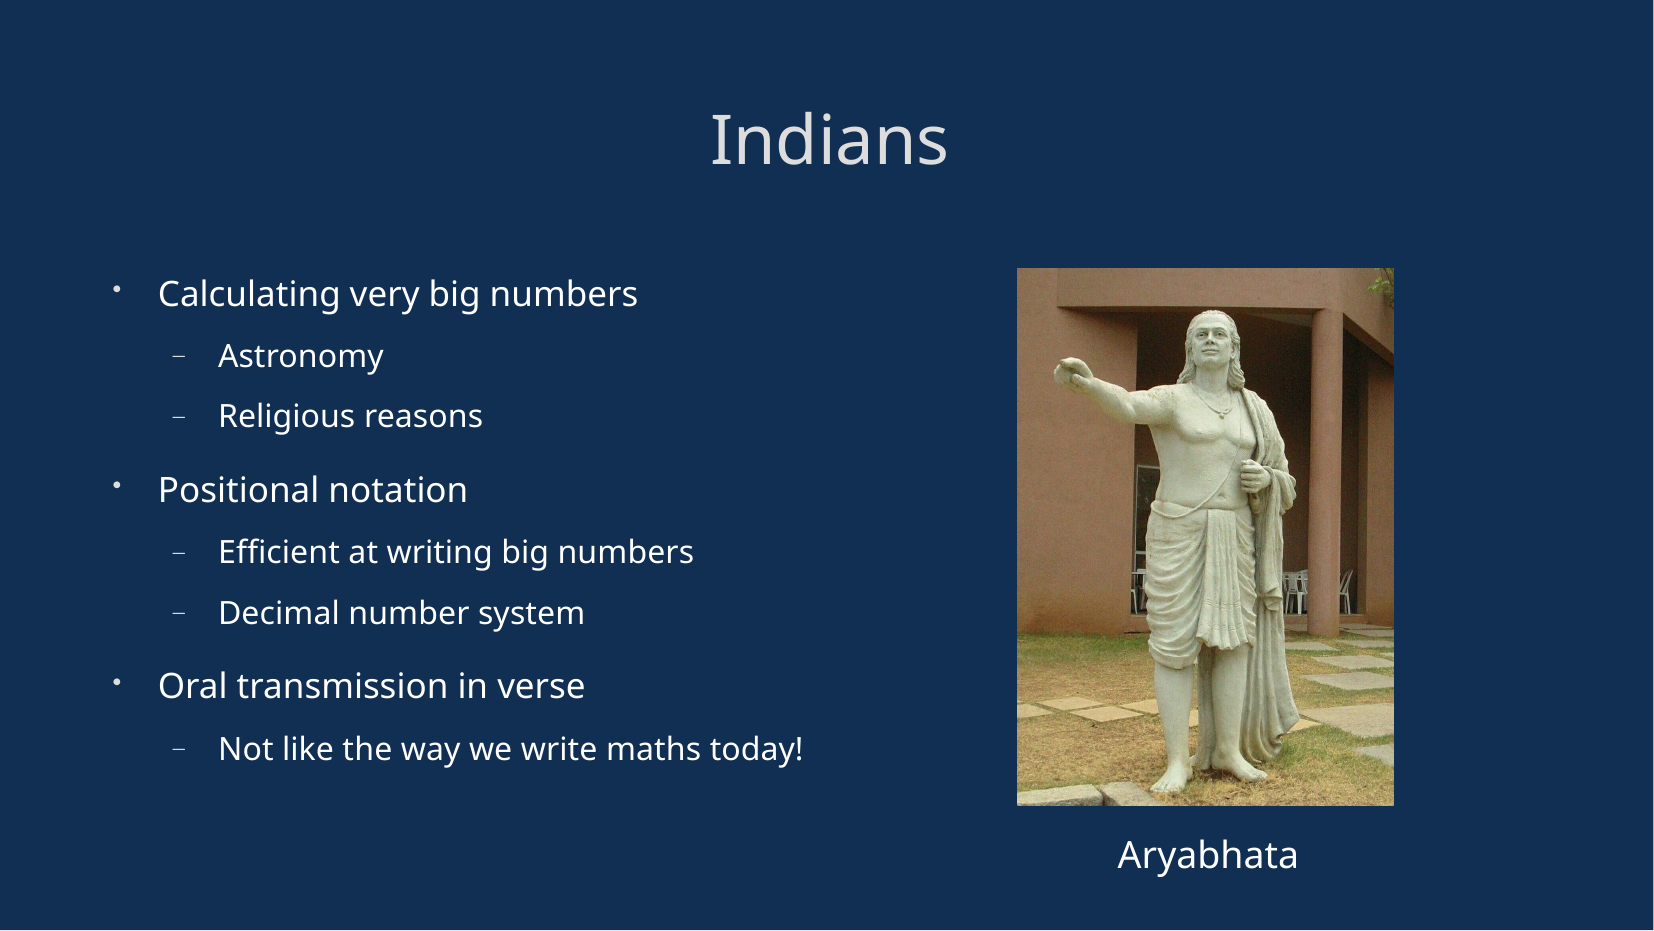

# Indians
Calculating very big numbers
Astronomy
Religious reasons
Positional notation
Efficient at writing big numbers
Decimal number system
Oral transmission in verse
Not like the way we write maths today!
Aryabhata